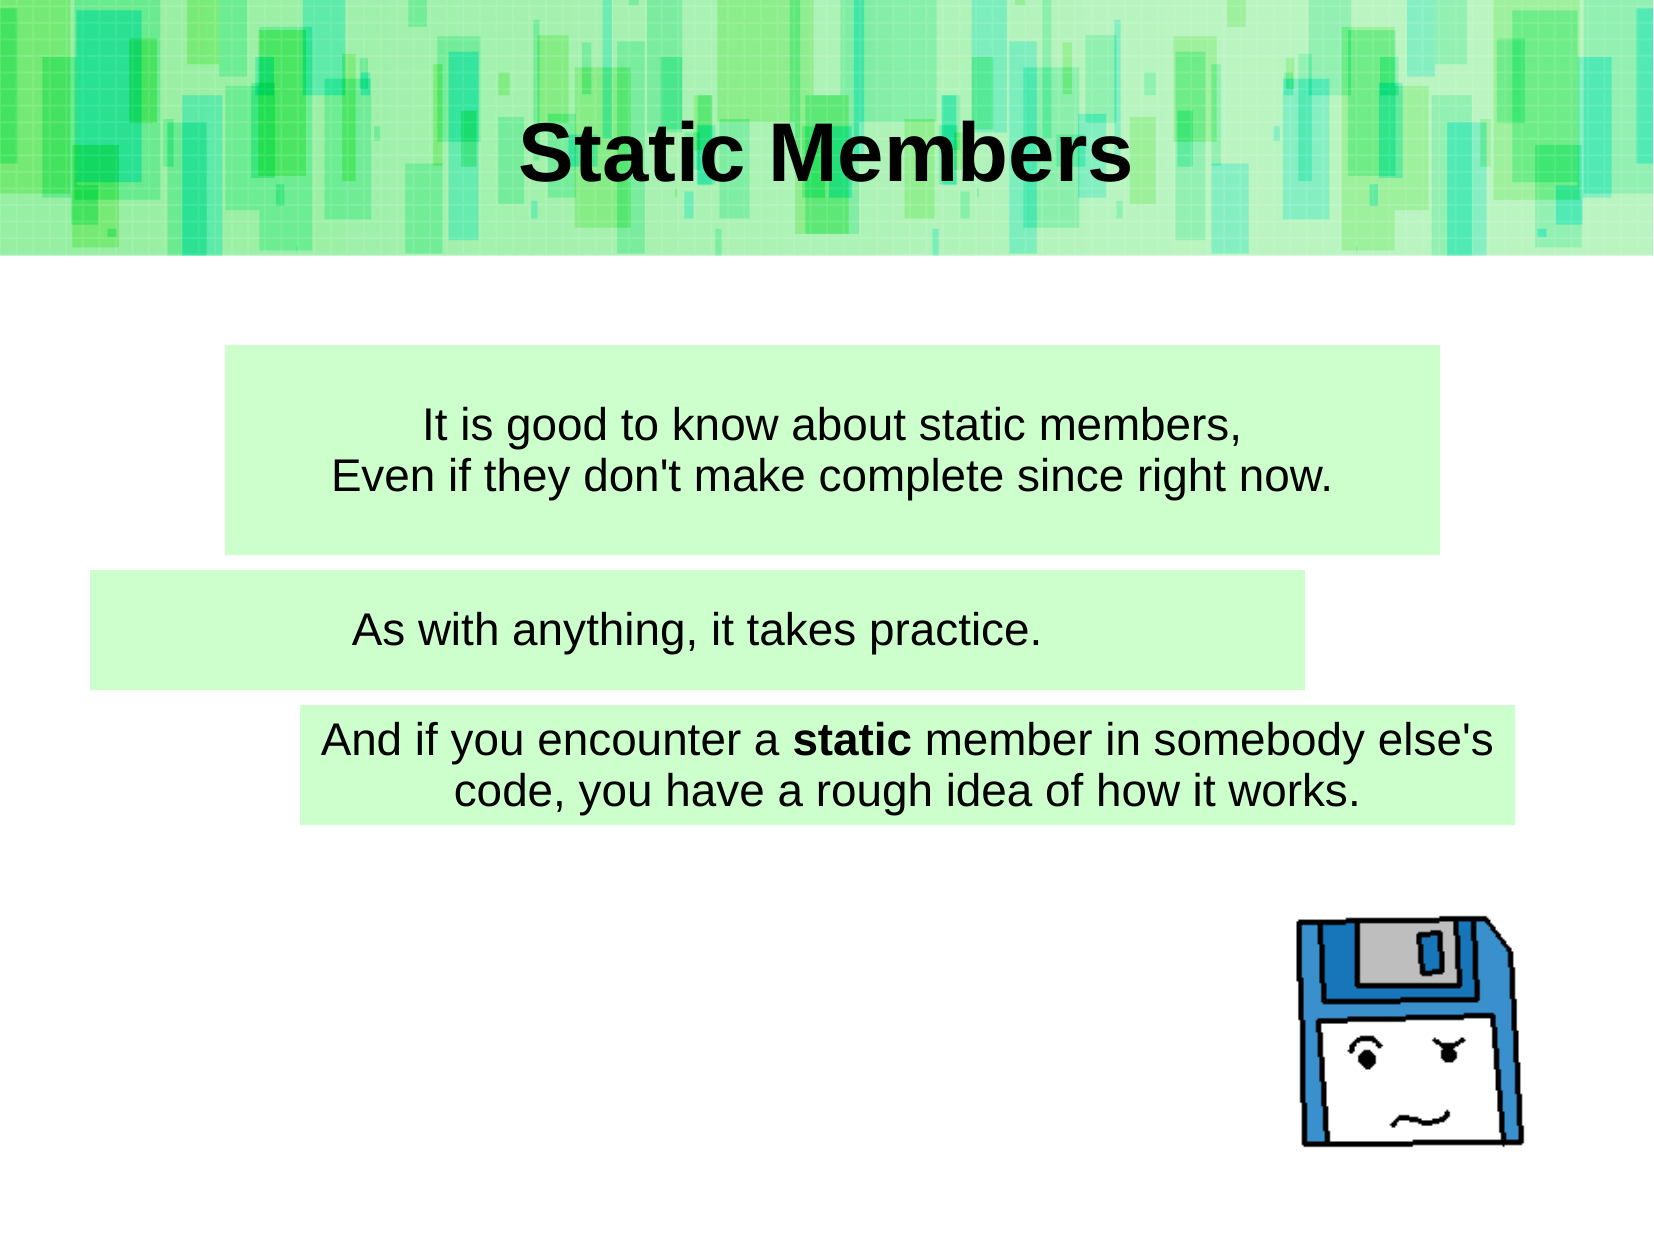

# Static Members
It is good to know about static members,
Even if they don't make complete since right now.
As with anything, it takes practice.
And if you encounter a static member in somebody else's code, you have a rough idea of how it works.